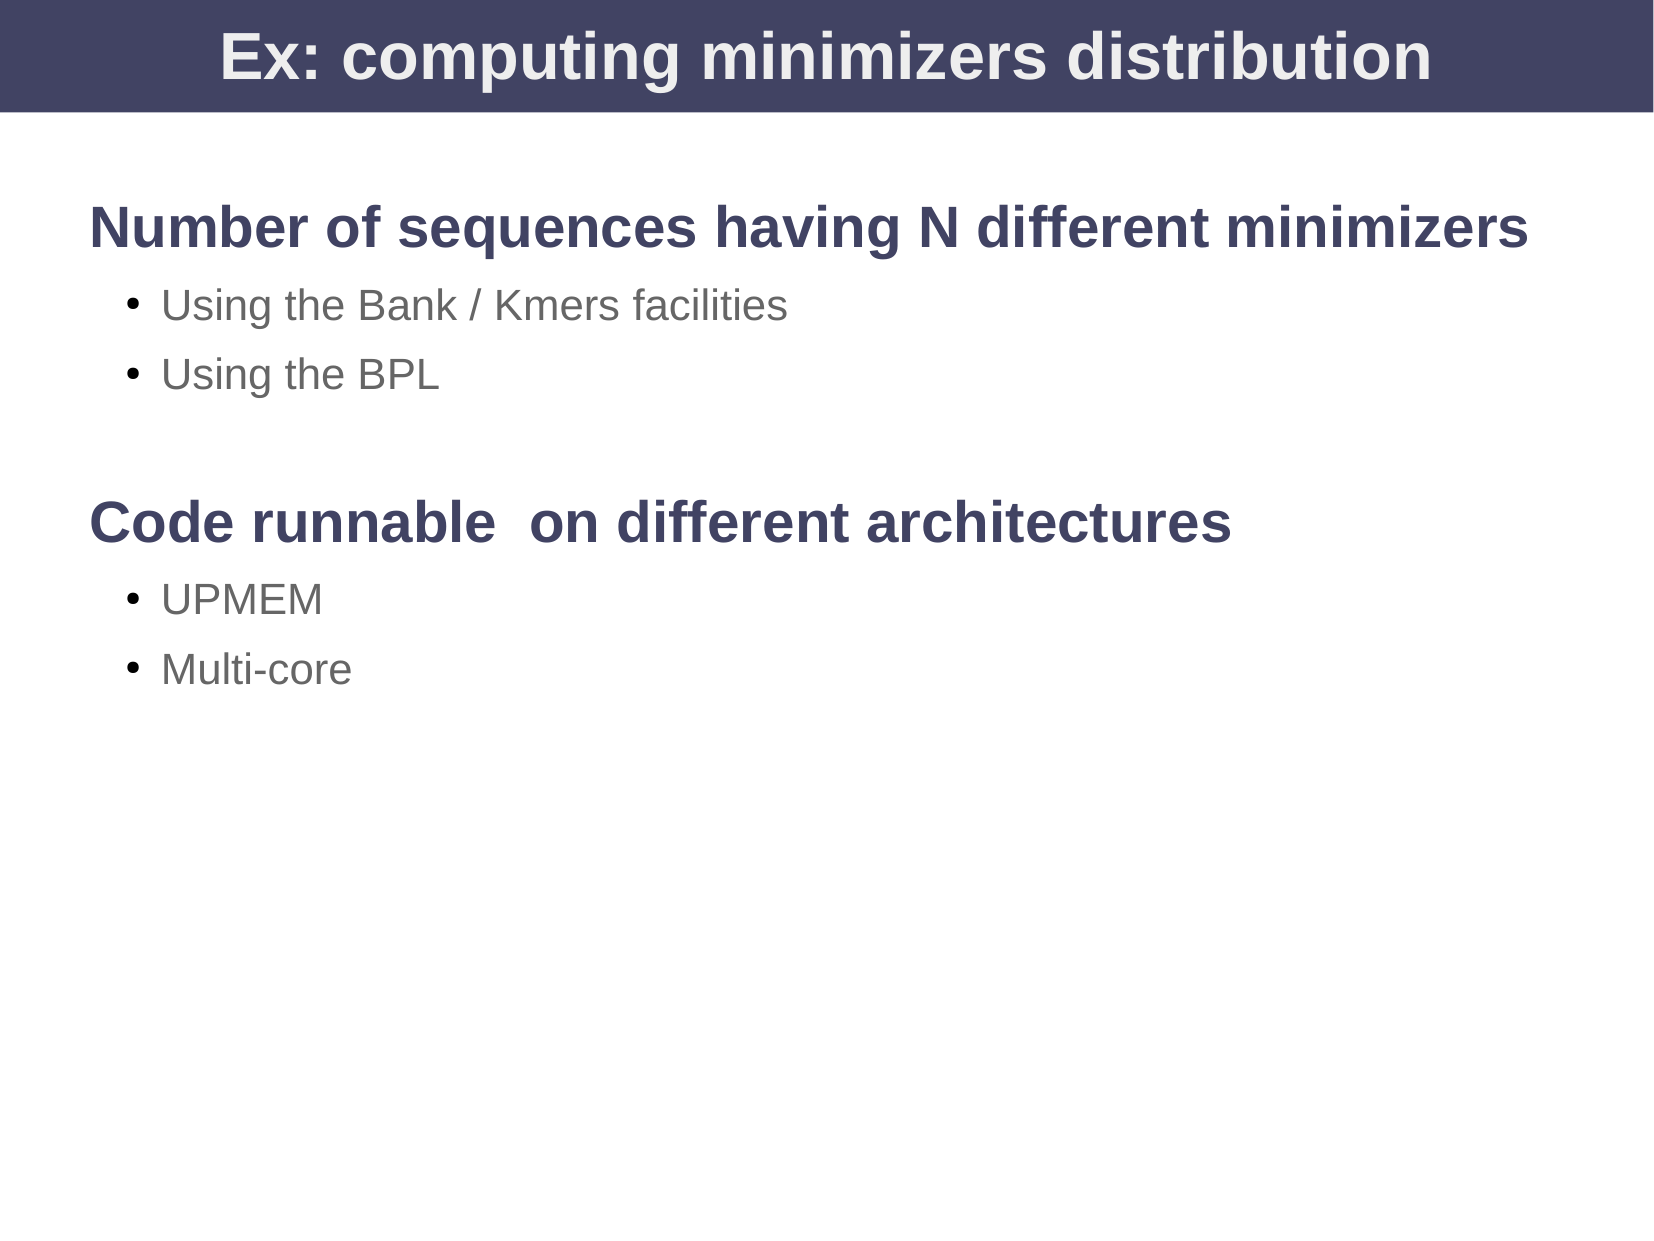

Ex: computing minimizers distribution
Number of sequences having N different minimizers
Using the Bank / Kmers facilities
Using the BPL
Code runnable on different architectures
UPMEM
Multi-core